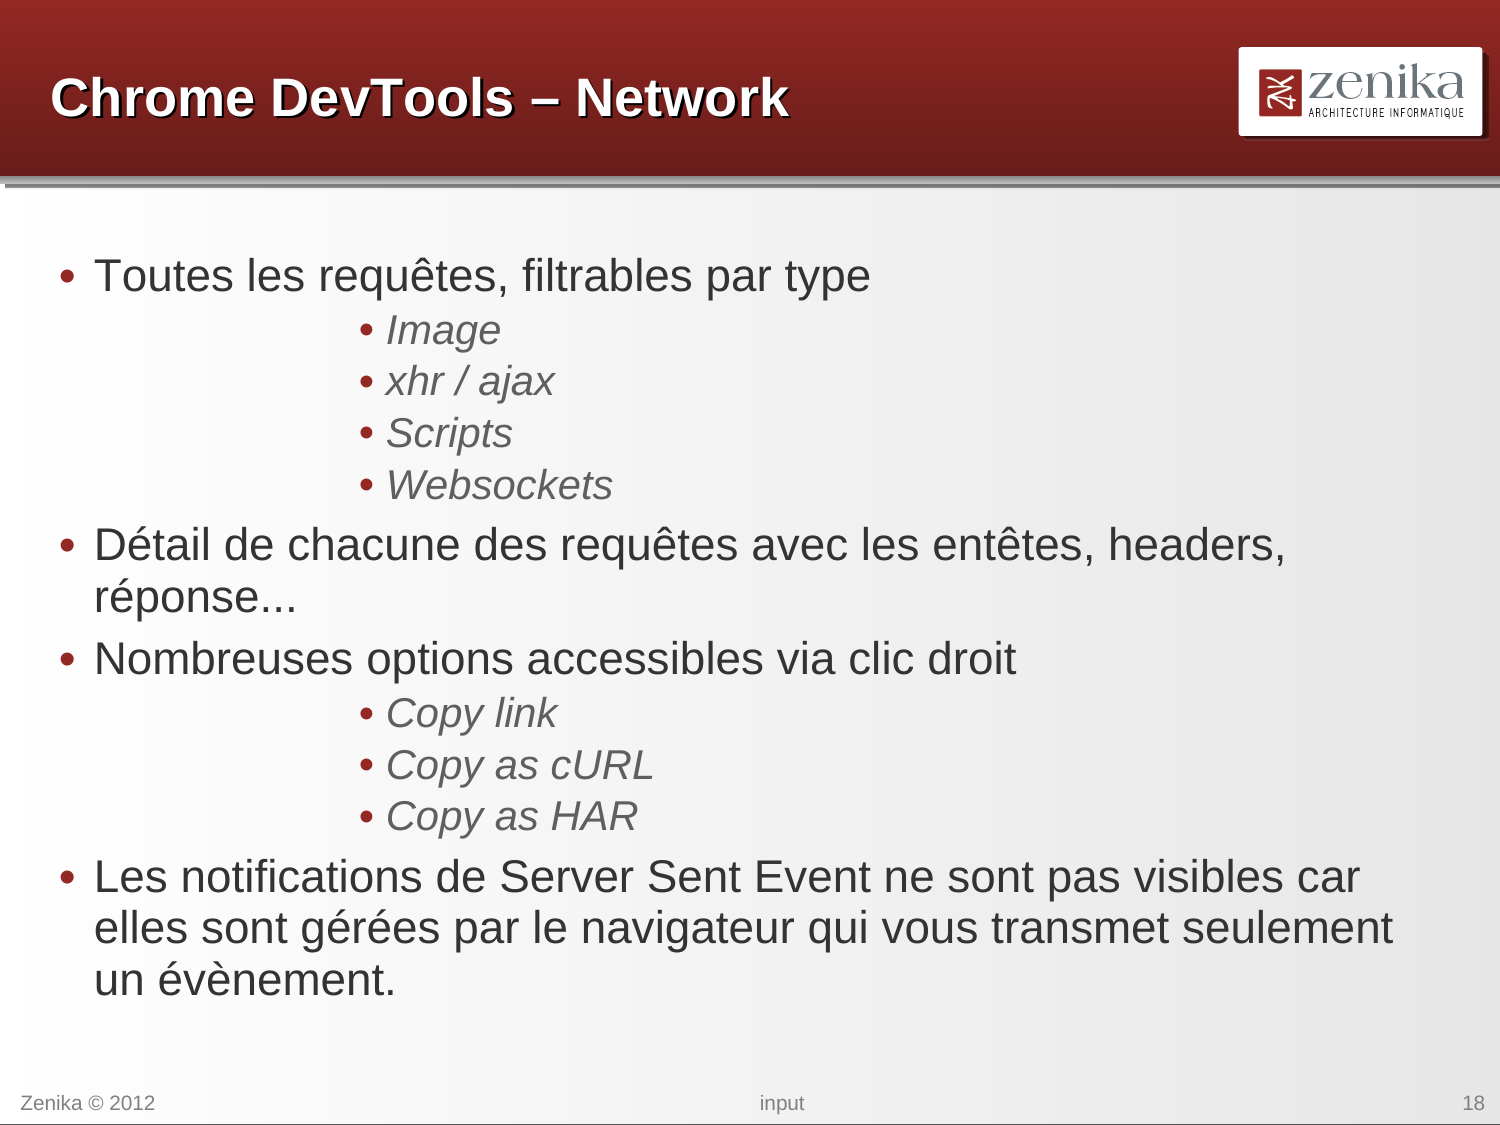

# Chrome DevTools – Network
Toutes les requêtes, filtrables par type
 Image
 xhr / ajax
 Scripts
 Websockets
Détail de chacune des requêtes avec les entêtes, headers, réponse...
Nombreuses options accessibles via clic droit
 Copy link
 Copy as cURL
 Copy as HAR
Les notifications de Server Sent Event ne sont pas visibles car elles sont gérées par le navigateur qui vous transmet seulement un évènement.